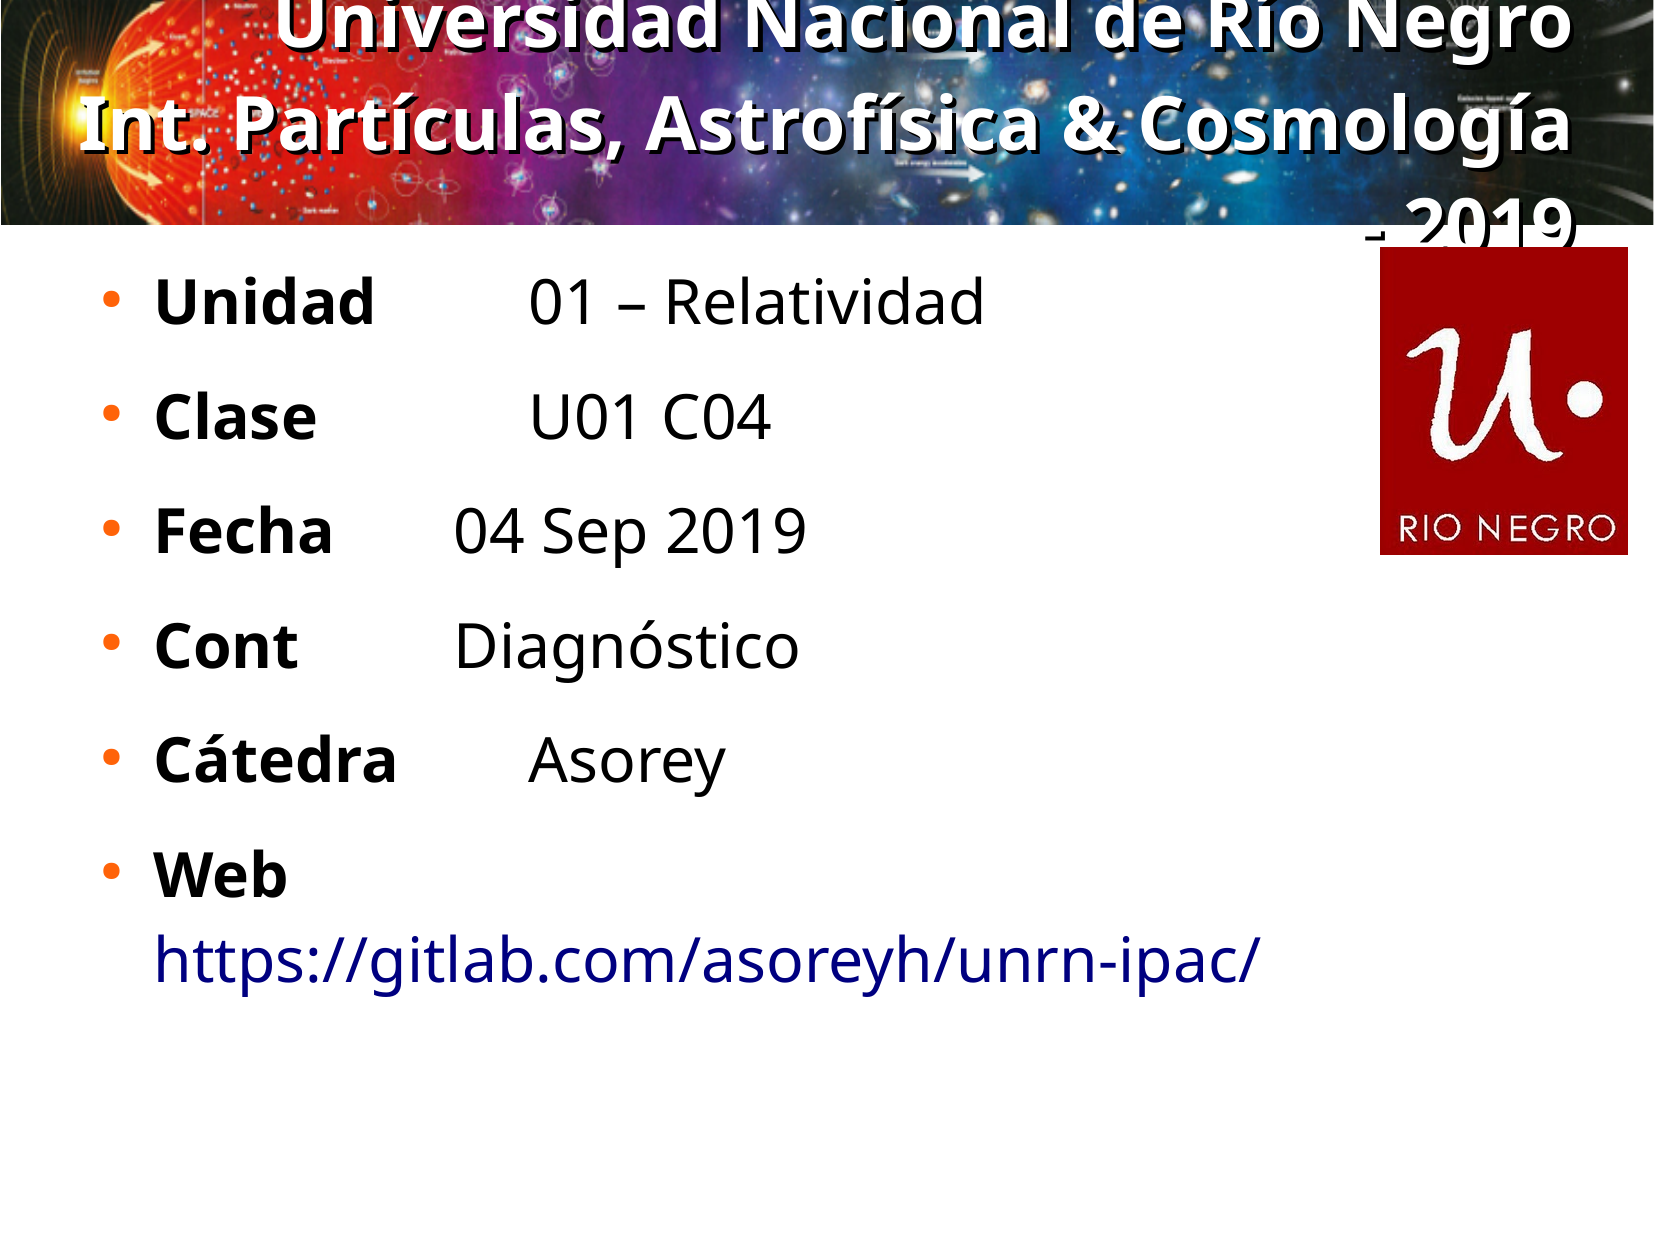

# Universidad Nacional de Río Negro Int. Partículas, Astrofísica & Cosmología - 2019
Unidad 		01 – Relatividad
Clase			U01 C04
Fecha		04 Sep 2019
Cont			Diagnóstico
Cátedra		Asorey
Web 			https://gitlab.com/asoreyh/unrn-ipac/